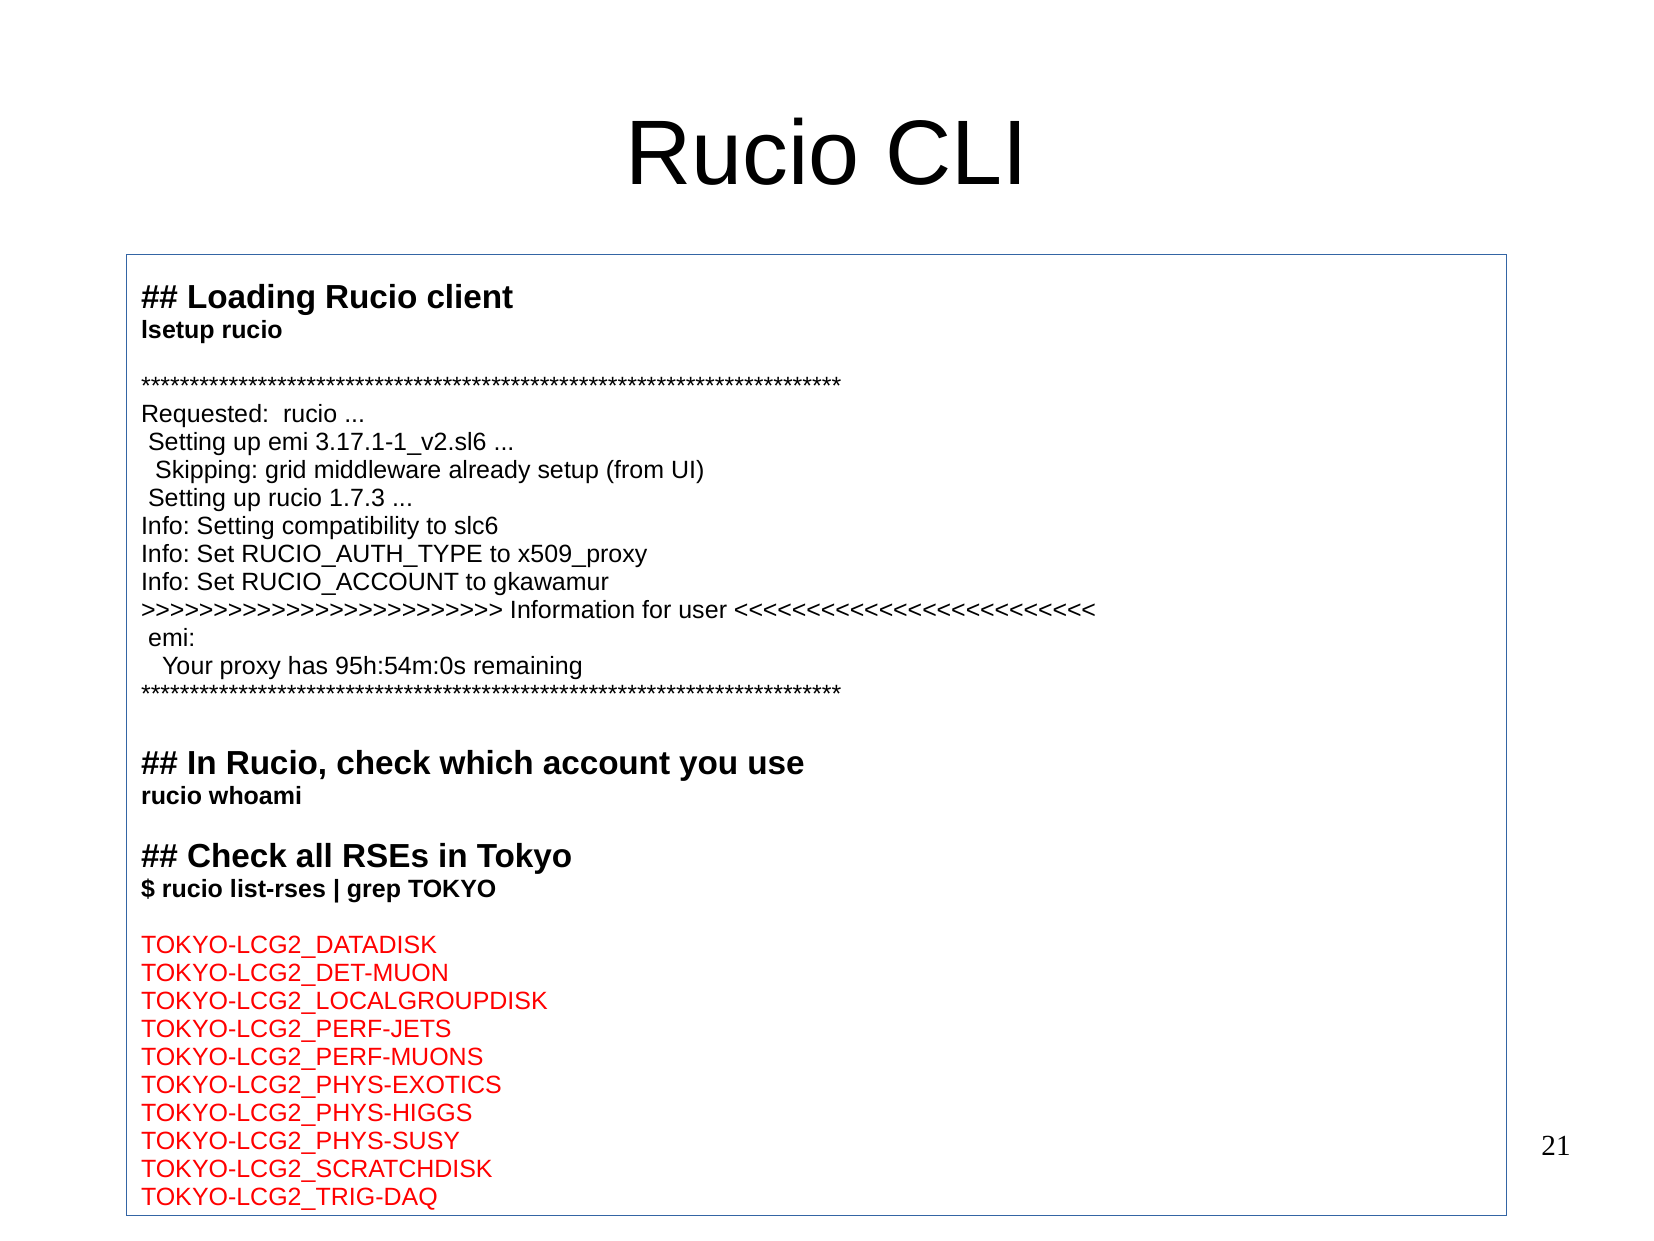

# Rucio CLI
## Loading Rucio client
lsetup rucio
************************************************************************
Requested: rucio ...
 Setting up emi 3.17.1-1_v2.sl6 ...
 Skipping: grid middleware already setup (from UI)
 Setting up rucio 1.7.3 ...
Info: Setting compatibility to slc6
Info: Set RUCIO_AUTH_TYPE to x509_proxy
Info: Set RUCIO_ACCOUNT to gkawamur
>>>>>>>>>>>>>>>>>>>>>>>>> Information for user <<<<<<<<<<<<<<<<<<<<<<<<<
 emi:
 Your proxy has 95h:54m:0s remaining
************************************************************************
## In Rucio, check which account you use
rucio whoami
## Check all RSEs in Tokyo
$ rucio list-rses | grep TOKYO
TOKYO-LCG2_DATADISK
TOKYO-LCG2_DET-MUON
TOKYO-LCG2_LOCALGROUPDISK
TOKYO-LCG2_PERF-JETS
TOKYO-LCG2_PERF-MUONS
TOKYO-LCG2_PHYS-EXOTICS
TOKYO-LCG2_PHYS-HIGGS
TOKYO-LCG2_PHYS-SUSY
TOKYO-LCG2_SCRATCHDISK
TOKYO-LCG2_TRIG-DAQ
21